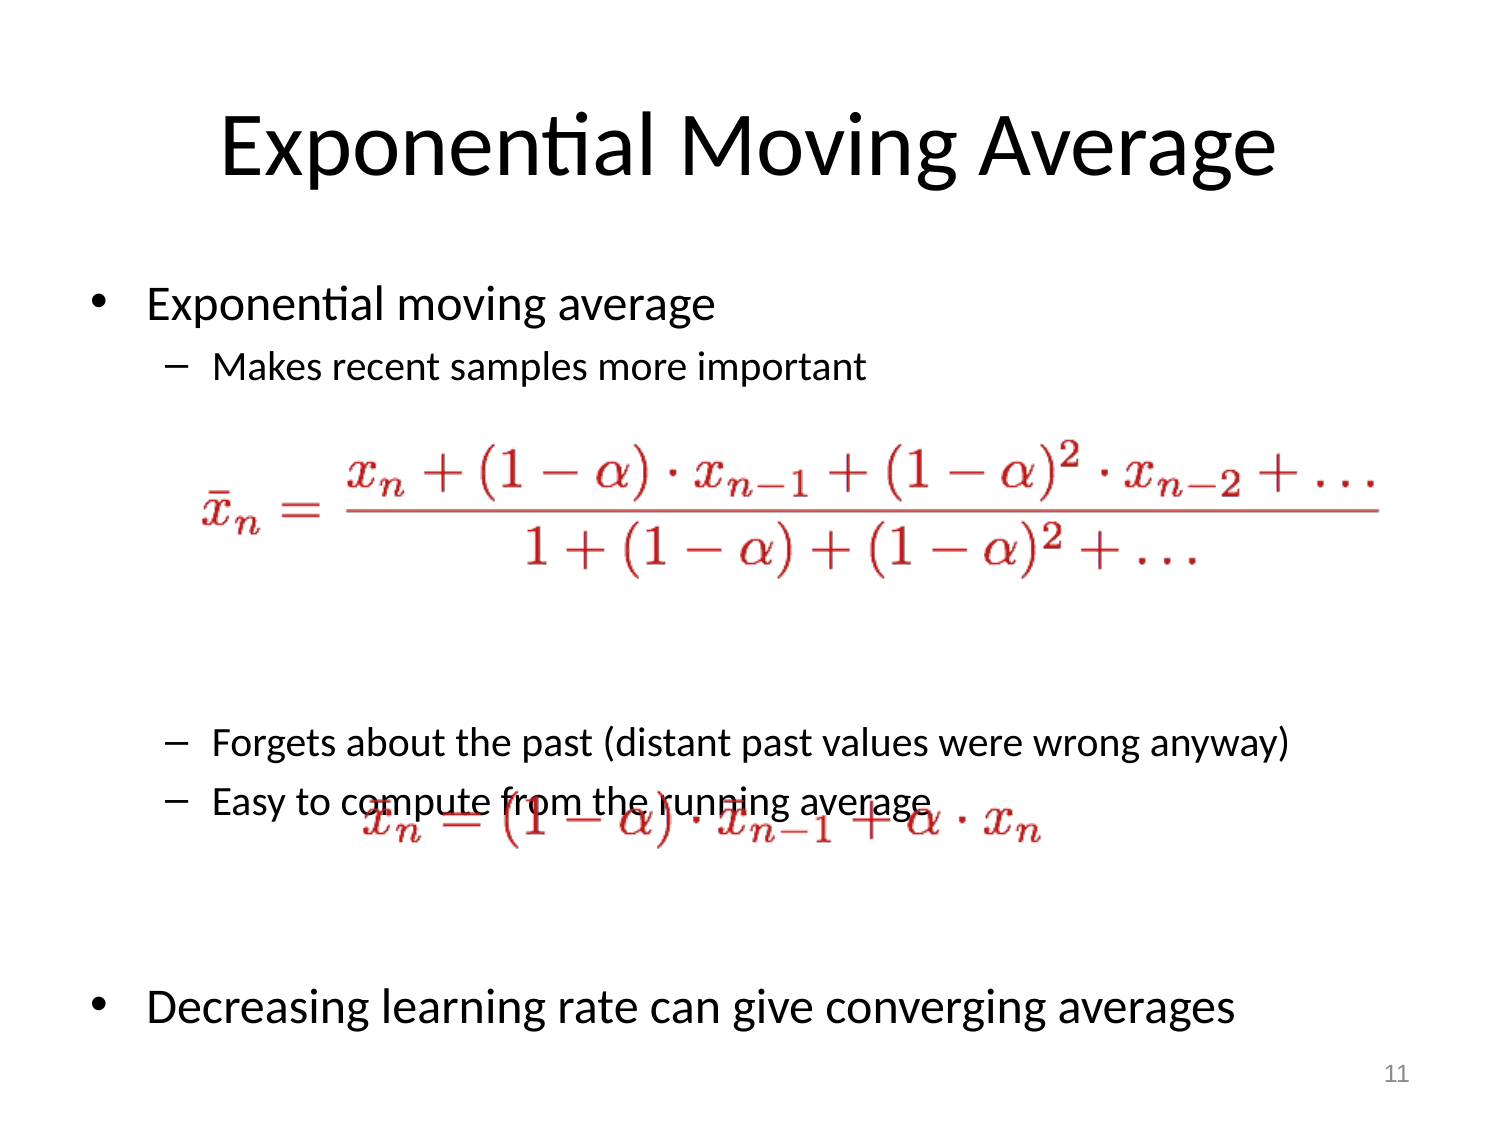

# Exponential Moving Average
Exponential moving average
Makes recent samples more important
Forgets about the past (distant past values were wrong anyway)
Easy to compute from the running average
Decreasing learning rate can give converging averages